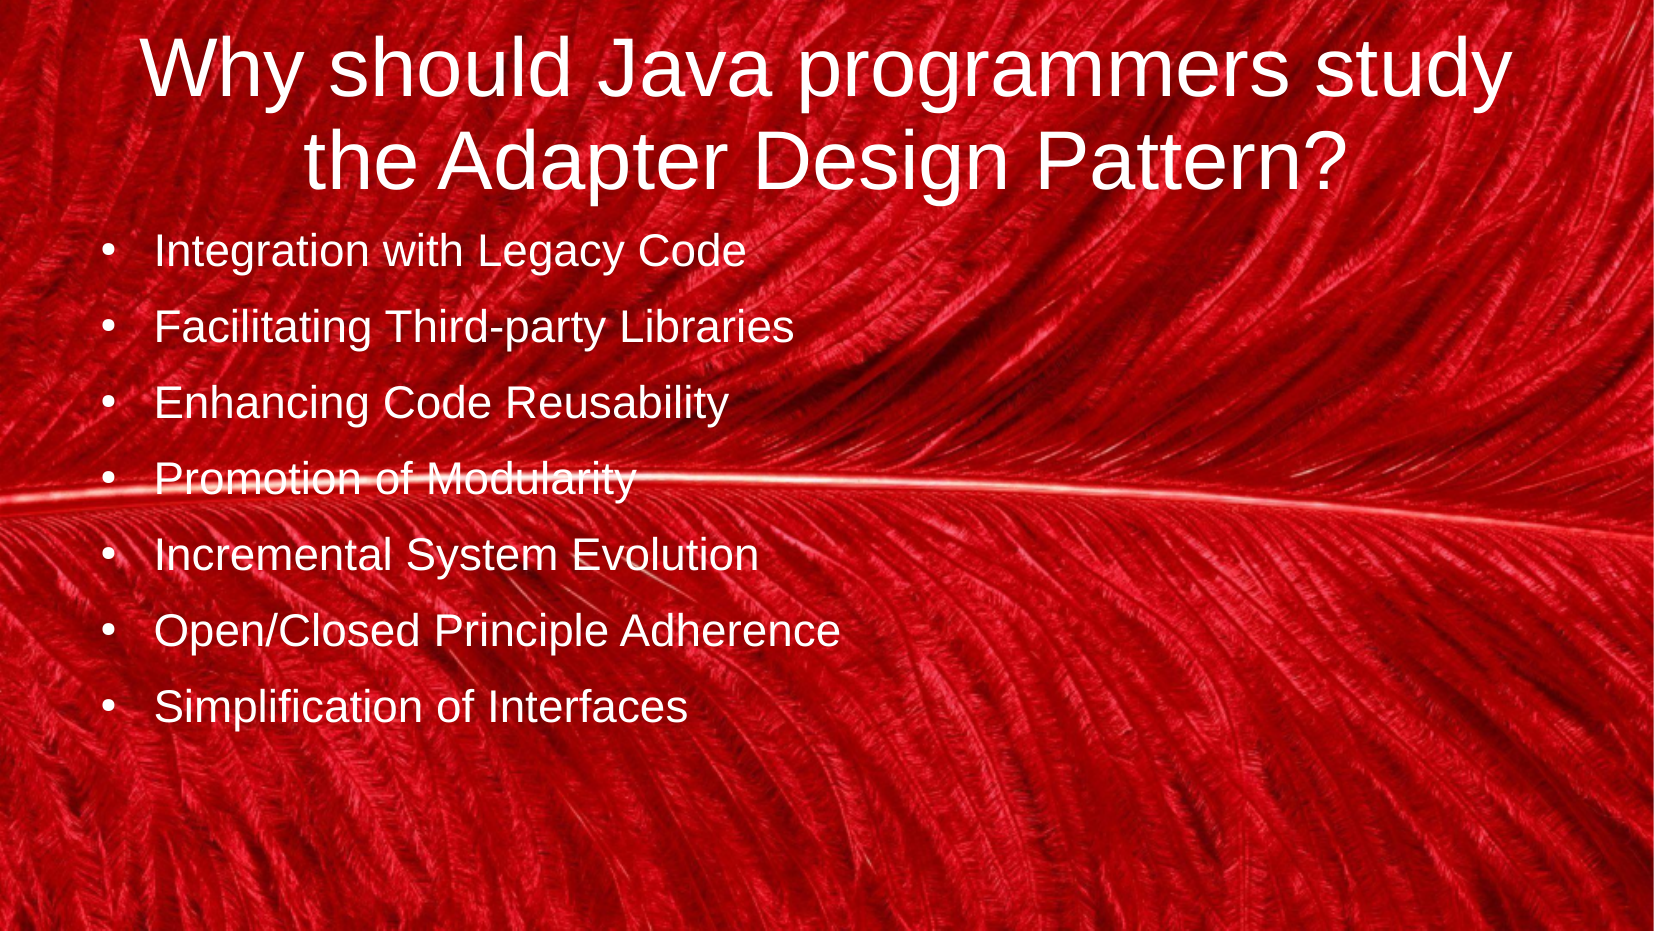

# Why should Java programmers study the Adapter Design Pattern?
Integration with Legacy Code
Facilitating Third-party Libraries
Enhancing Code Reusability
Promotion of Modularity
Incremental System Evolution
Open/Closed Principle Adherence
Simplification of Interfaces